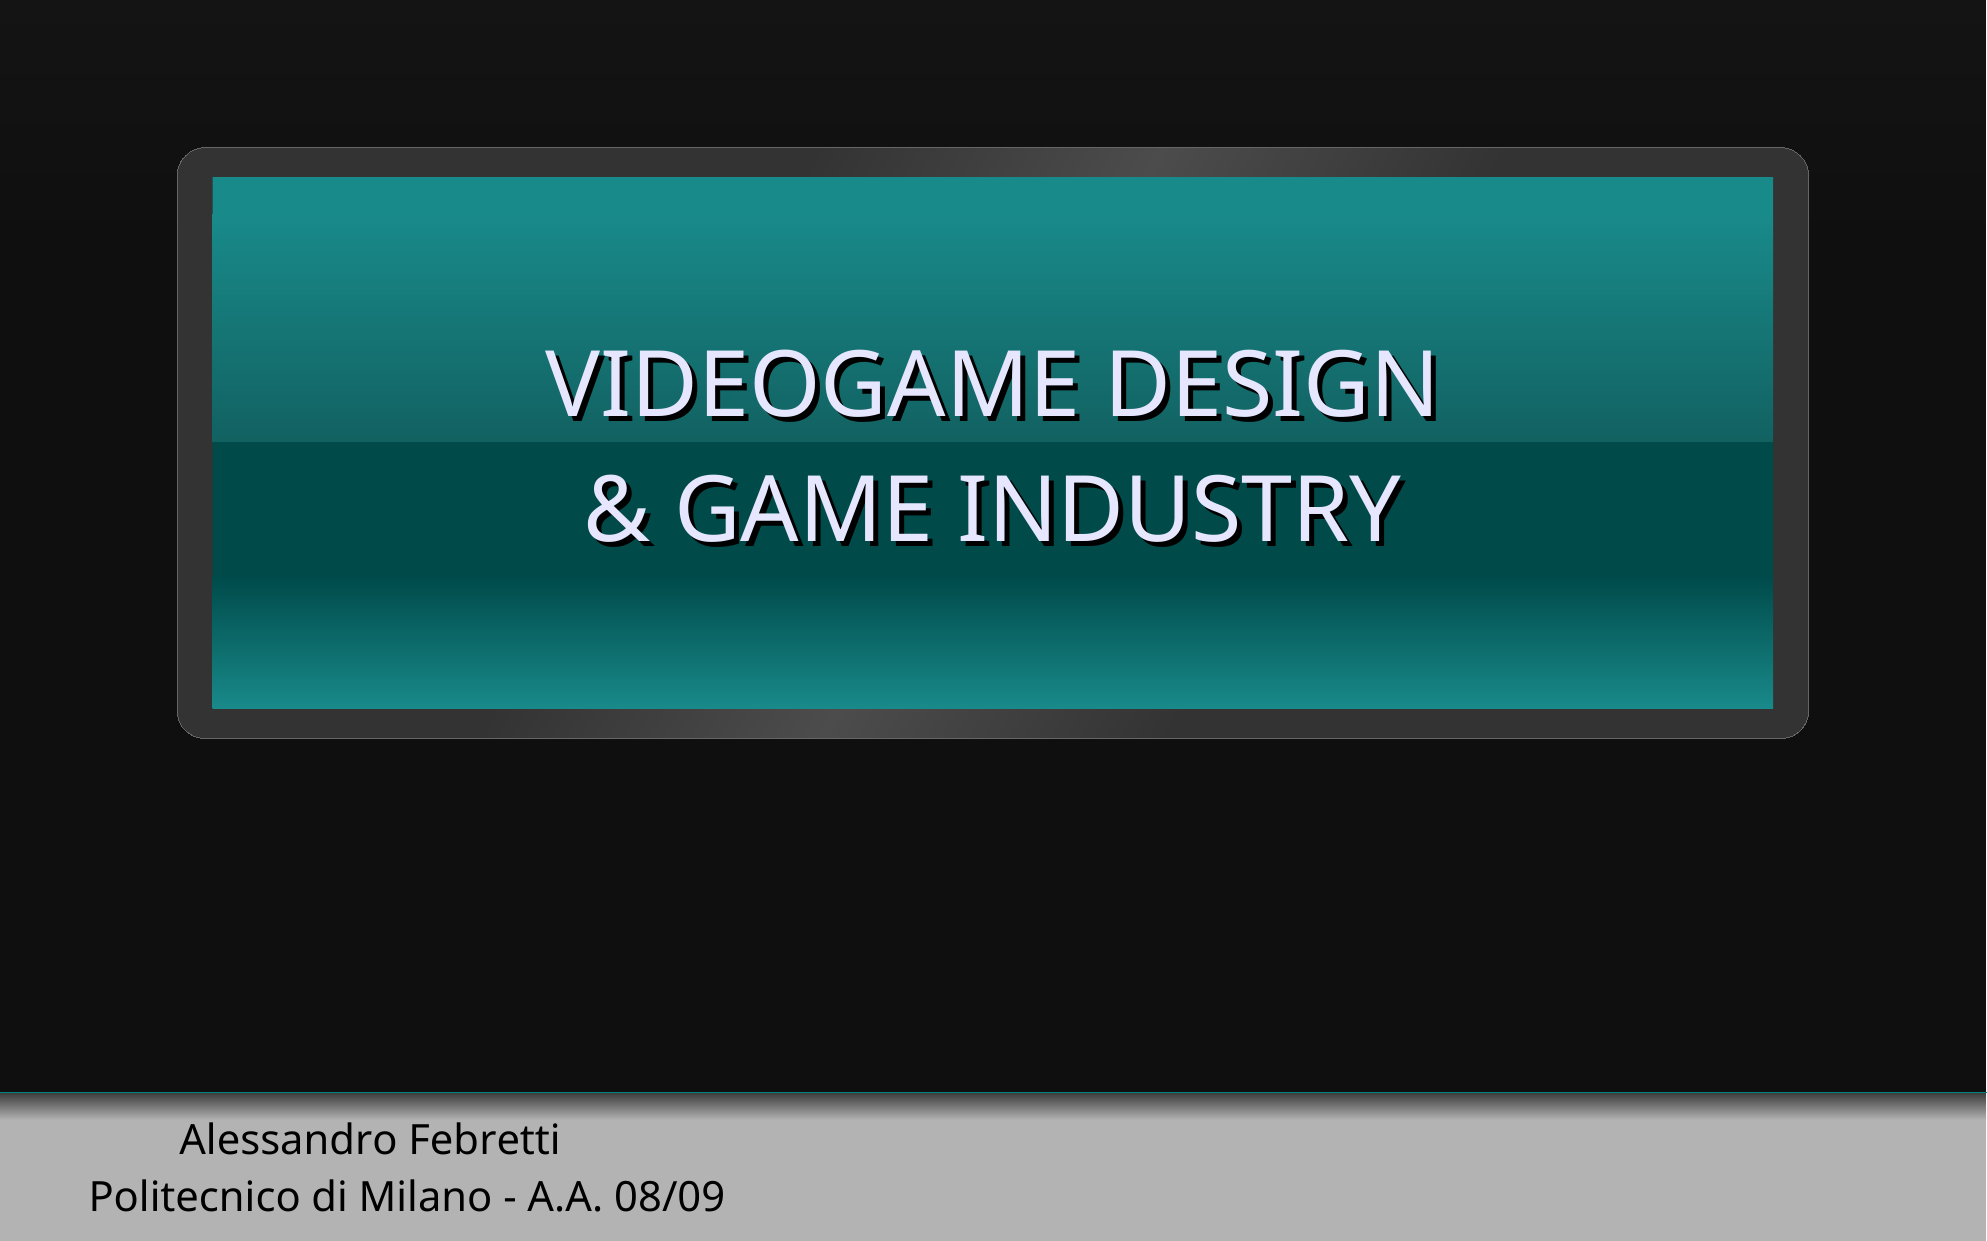

# VIDEOGAME DESIGN & GAME INDUSTRY
Alessandro Febretti
	Politecnico di Milano - A.A. 08/09